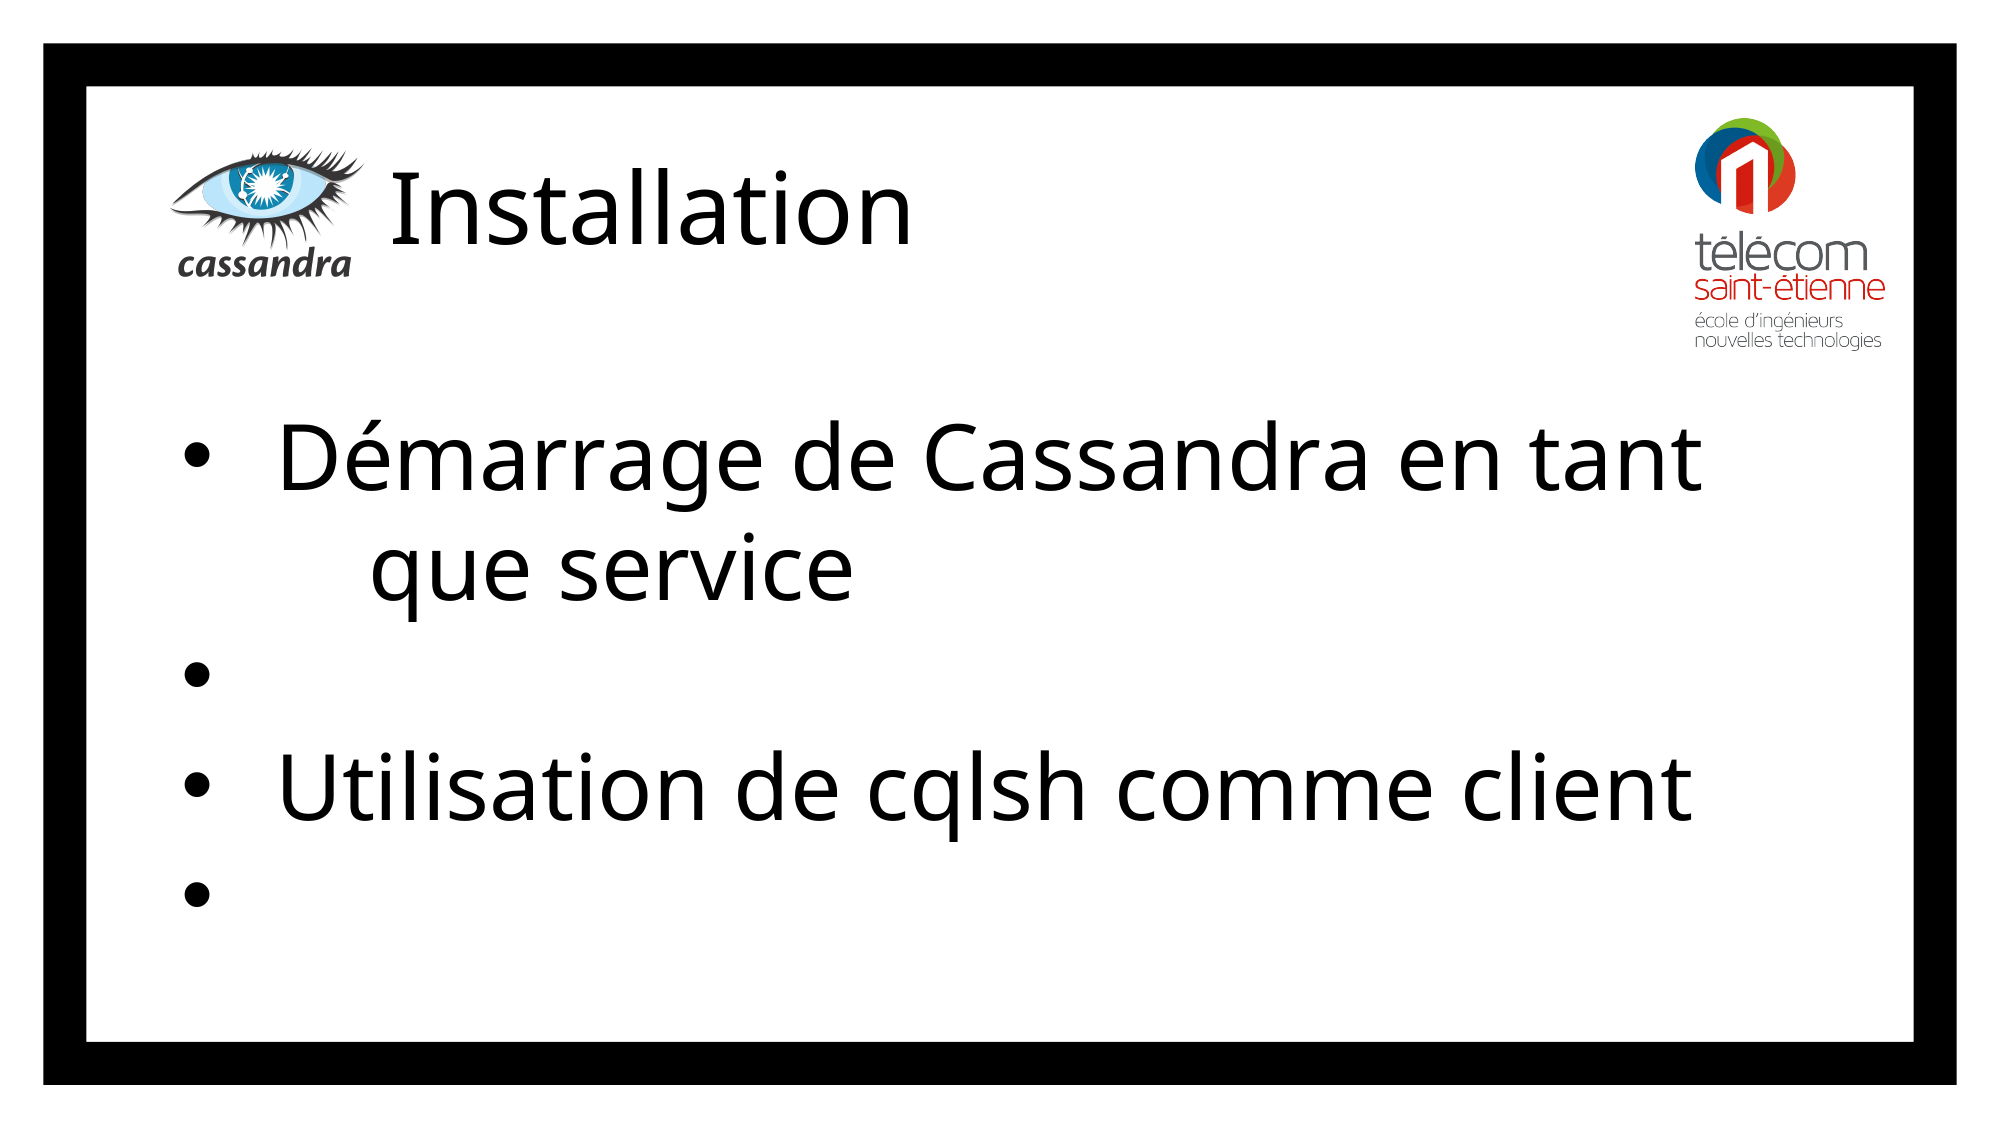

# Installation
Démarrage de Cassandra en tant que service
Utilisation de cqlsh comme client